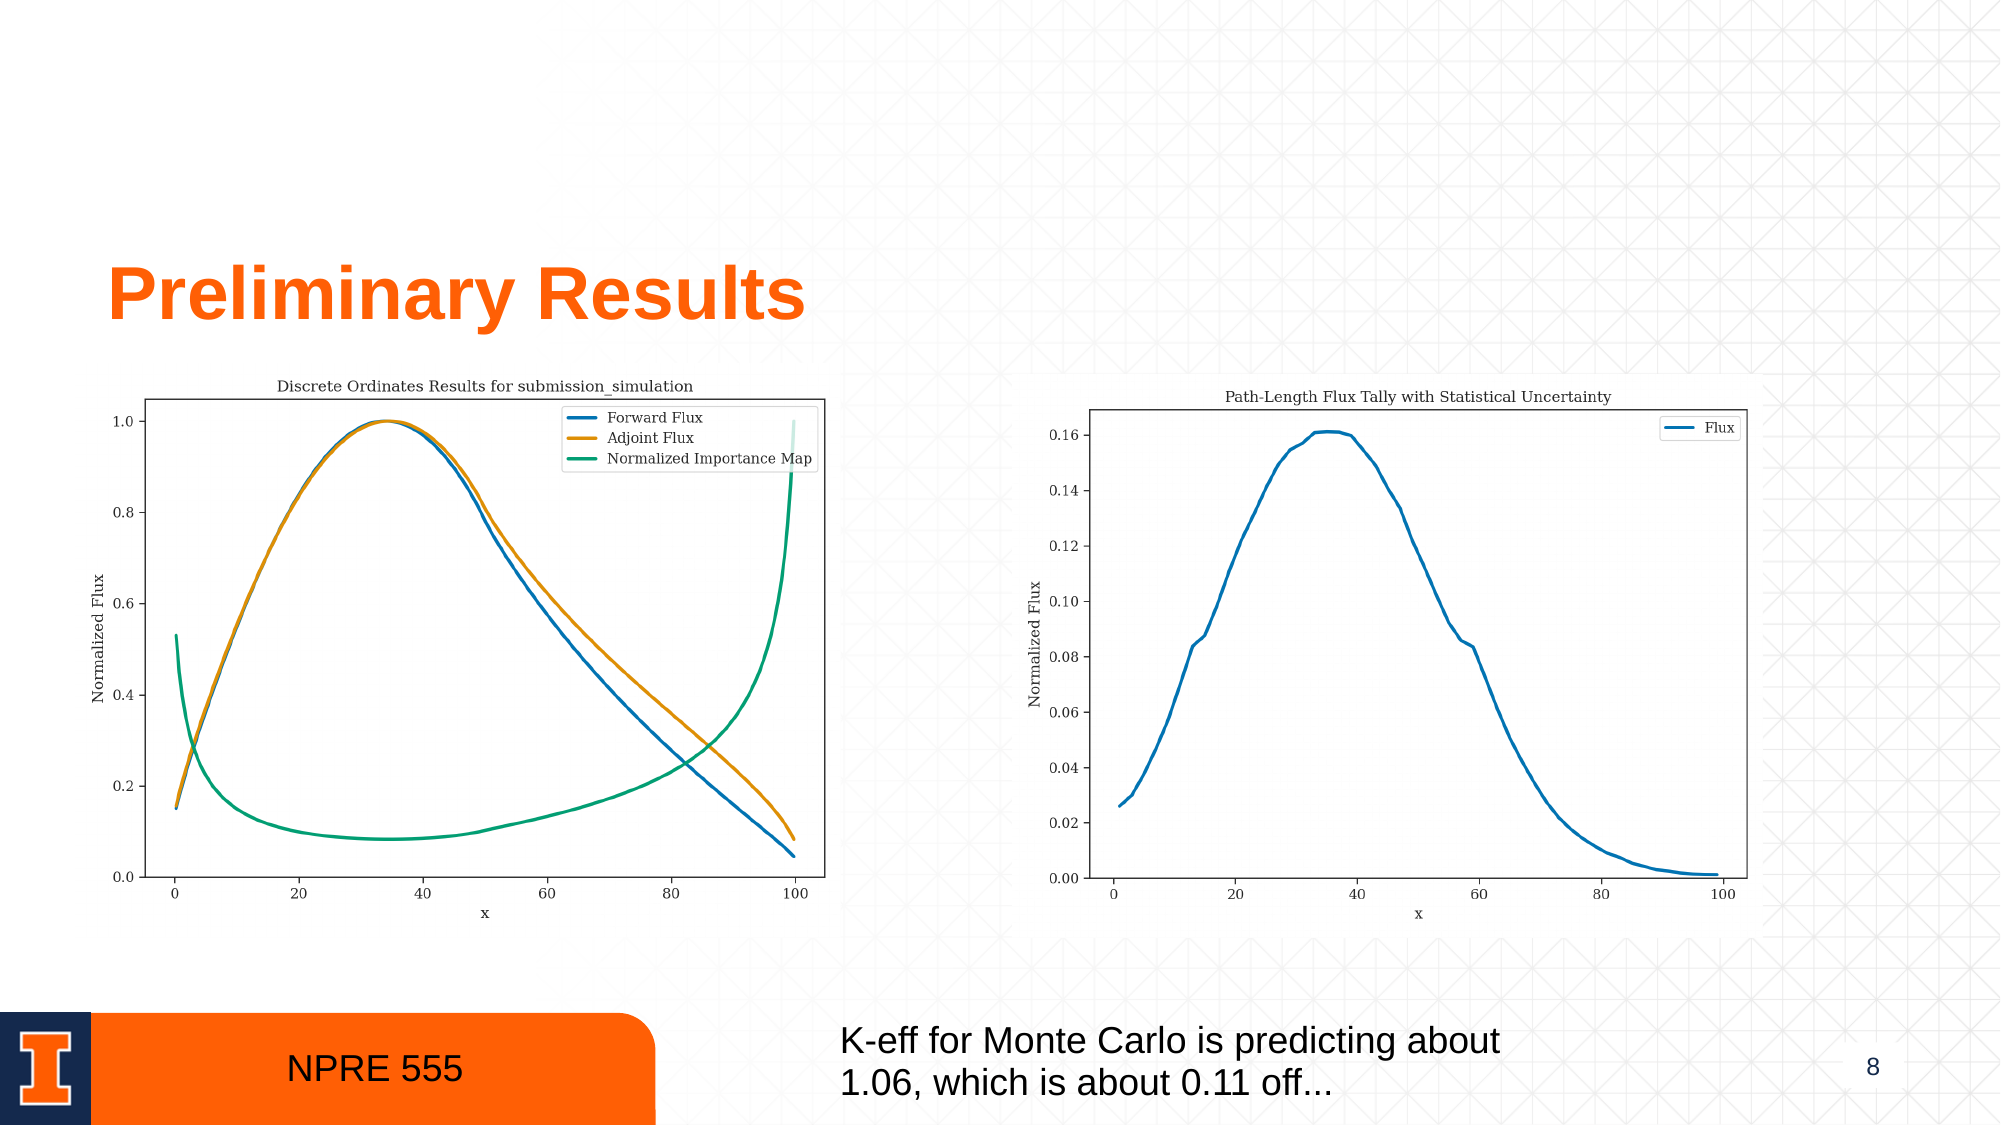

# Preliminary Results
K-eff for Monte Carlo is predicting about 1.06, which is about 0.11 off...
8
Office or unit name
NPRE 555